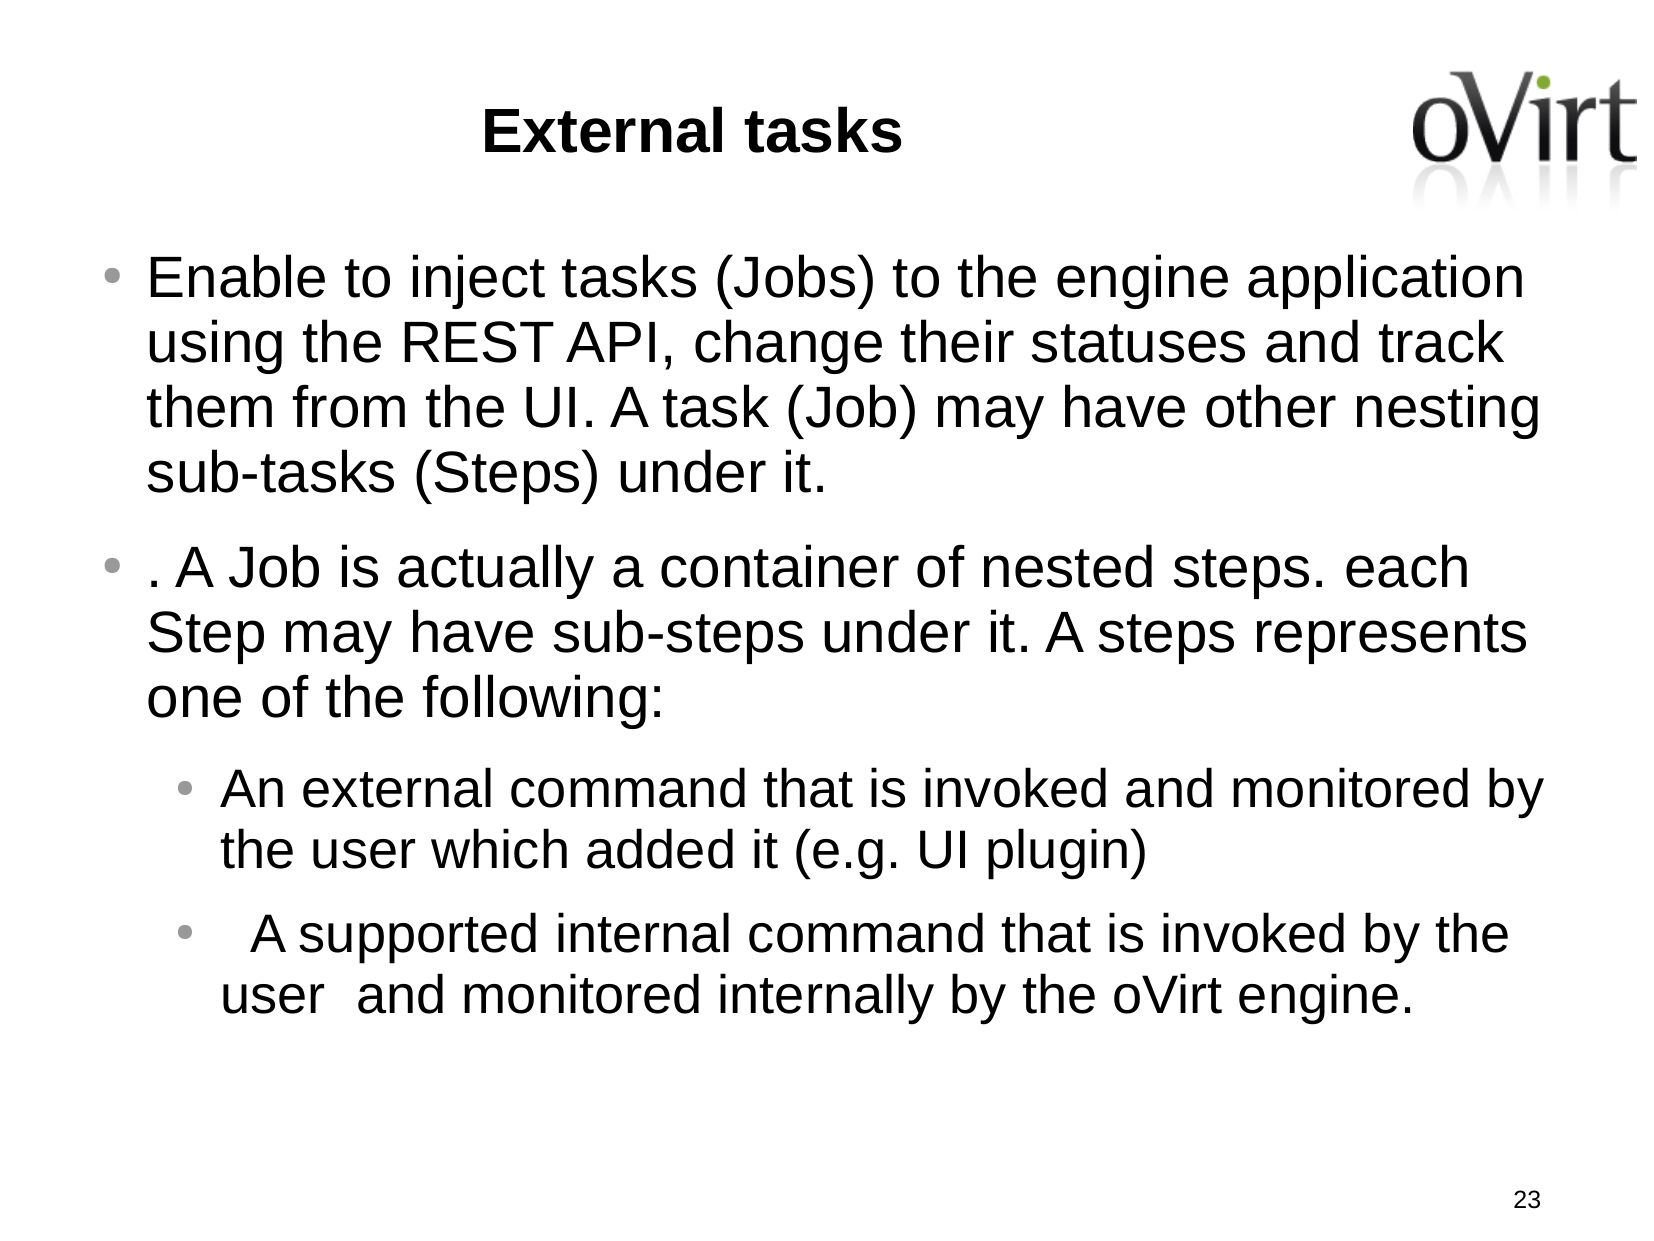

# External tasks
Enable to inject tasks (Jobs) to the engine application using the REST API, change their statuses and track them from the UI. A task (Job) may have other nesting sub-tasks (Steps) under it.
. A Job is actually a container of nested steps. each Step may have sub-steps under it. A steps represents one of the following:
An external command that is invoked and monitored by the user which added it (e.g. UI plugin)
 A supported internal command that is invoked by the user and monitored internally by the oVirt engine.